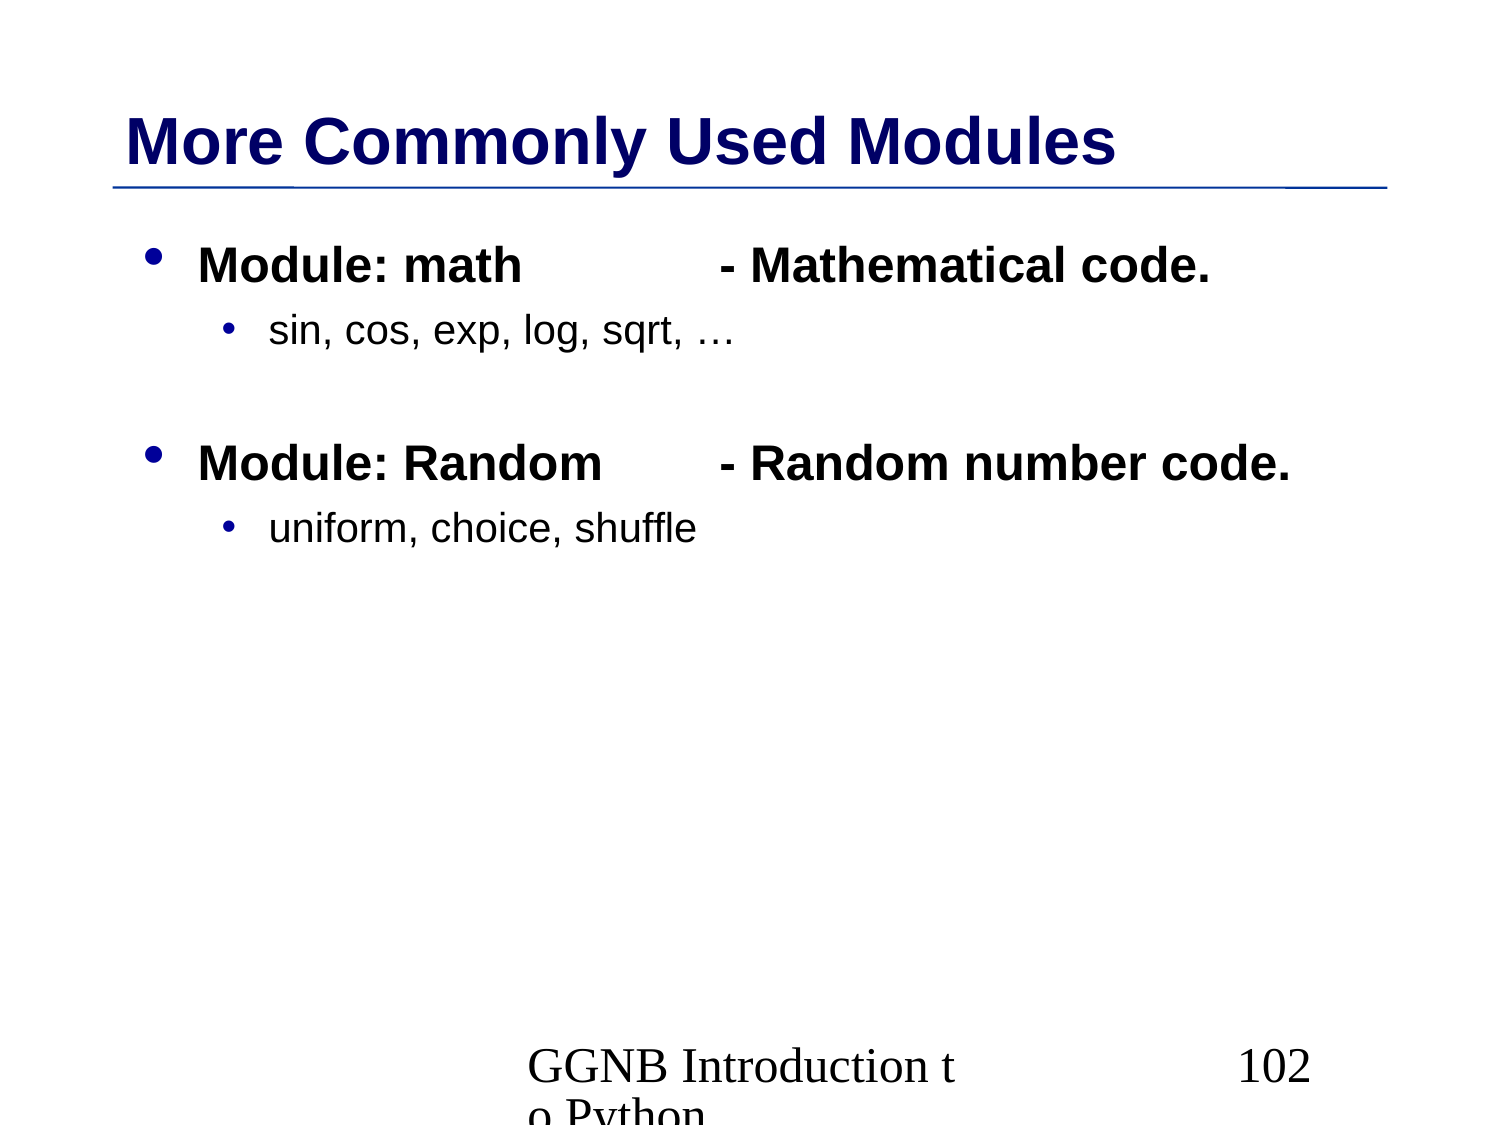

# More Commonly Used Modules
Module: math		- Mathematical code.
sin, cos, exp, log, sqrt, …
Module: Random	- Random number code.
uniform, choice, shuffle
102
GGNB Introduction to Python